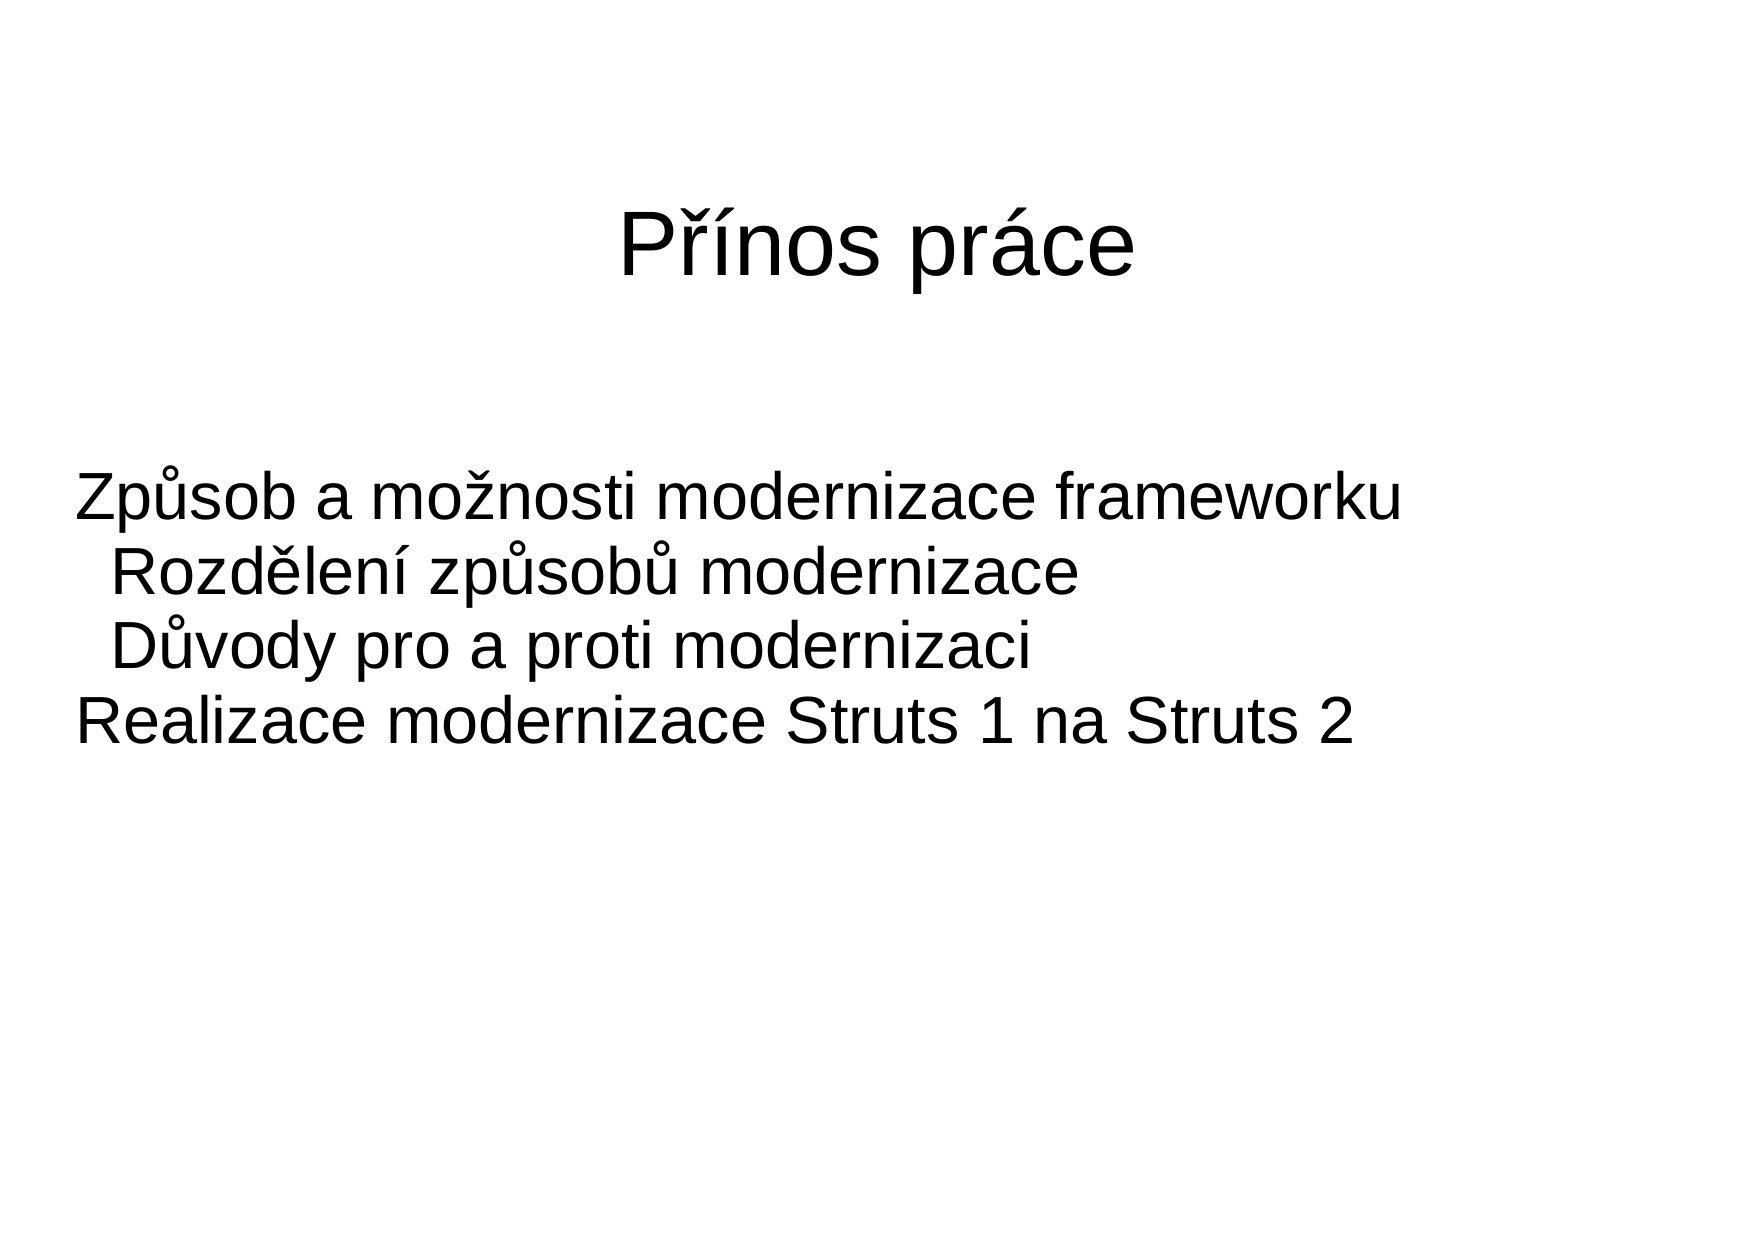

# Přínos práce
Způsob a možnosti modernizace frameworku
Rozdělení způsobů modernizace
Důvody pro a proti modernizaci
Realizace modernizace Struts 1 na Struts 2